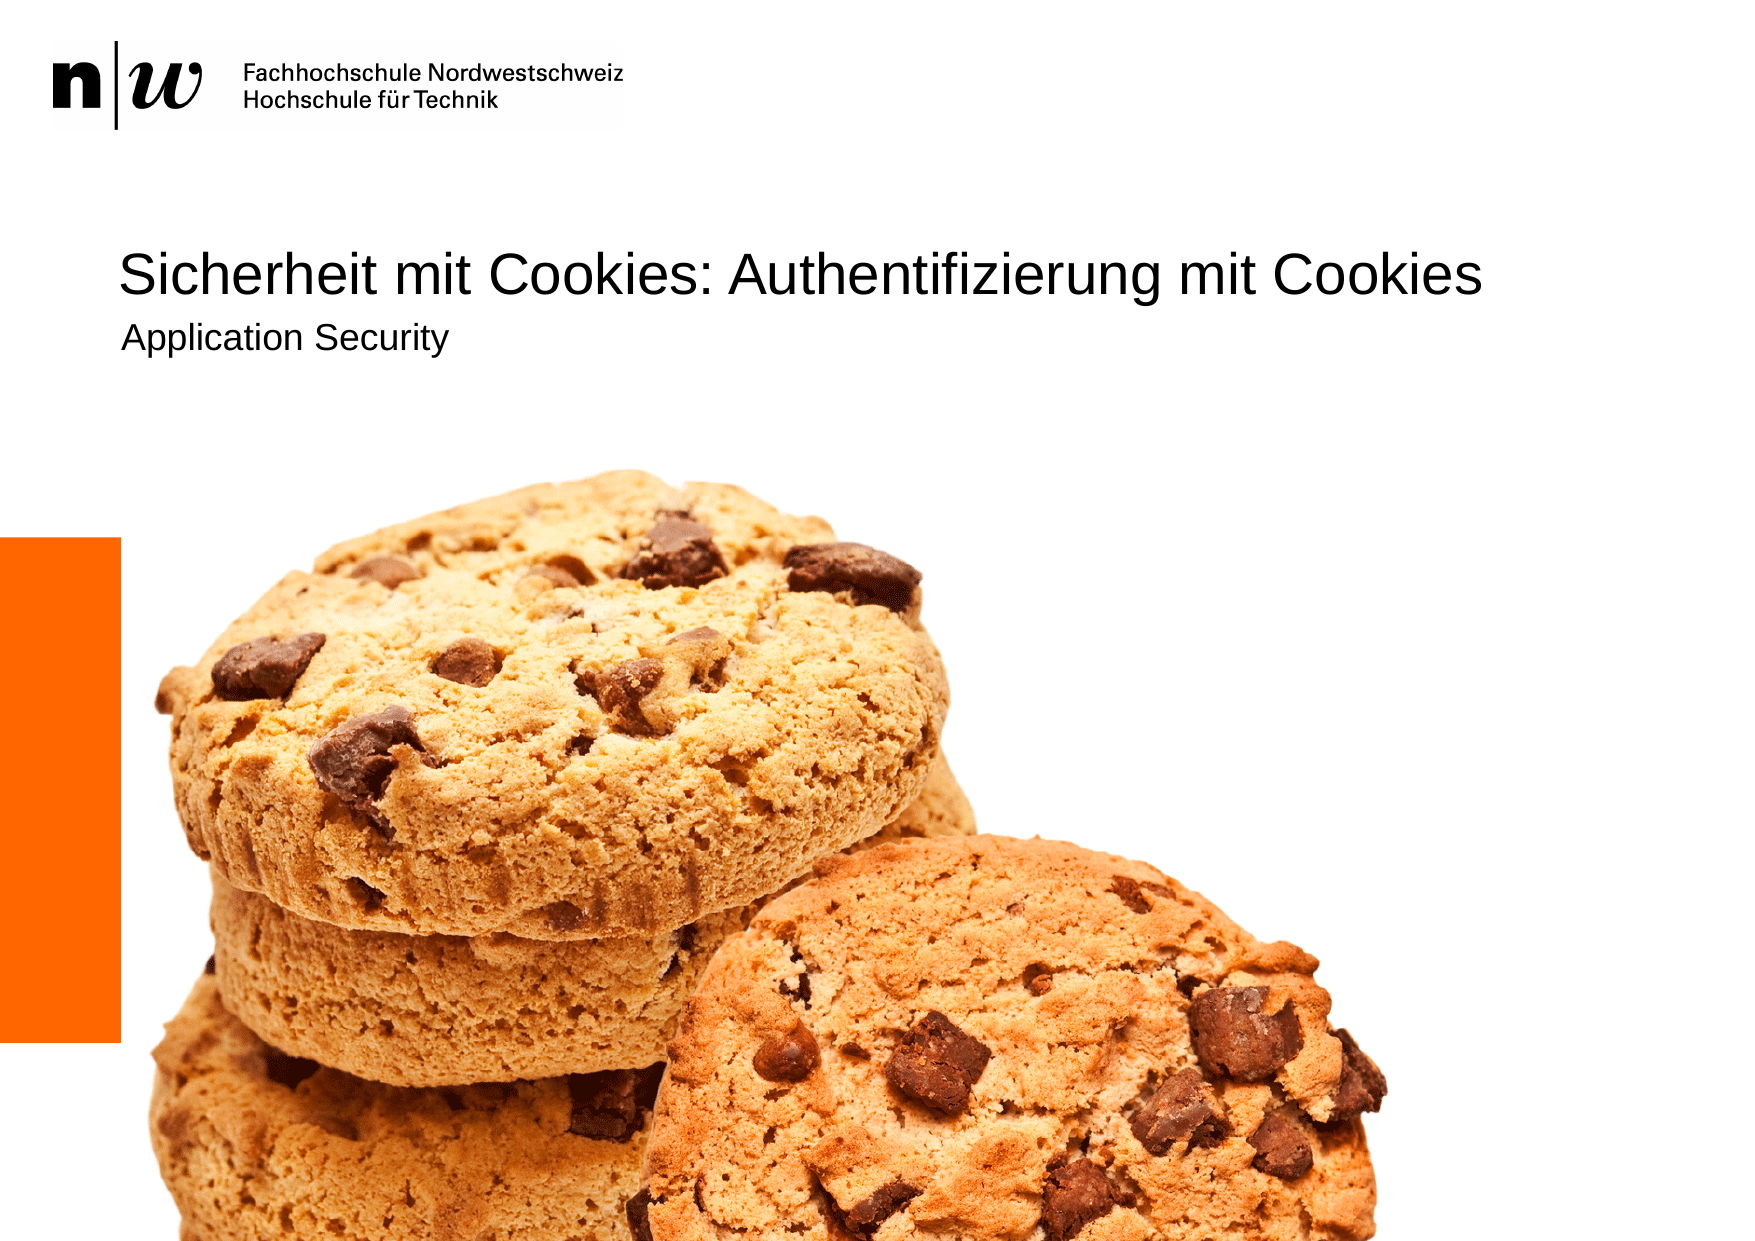

Sicherheit mit Cookies: Authentifizierung mit Cookies
Application Security
#